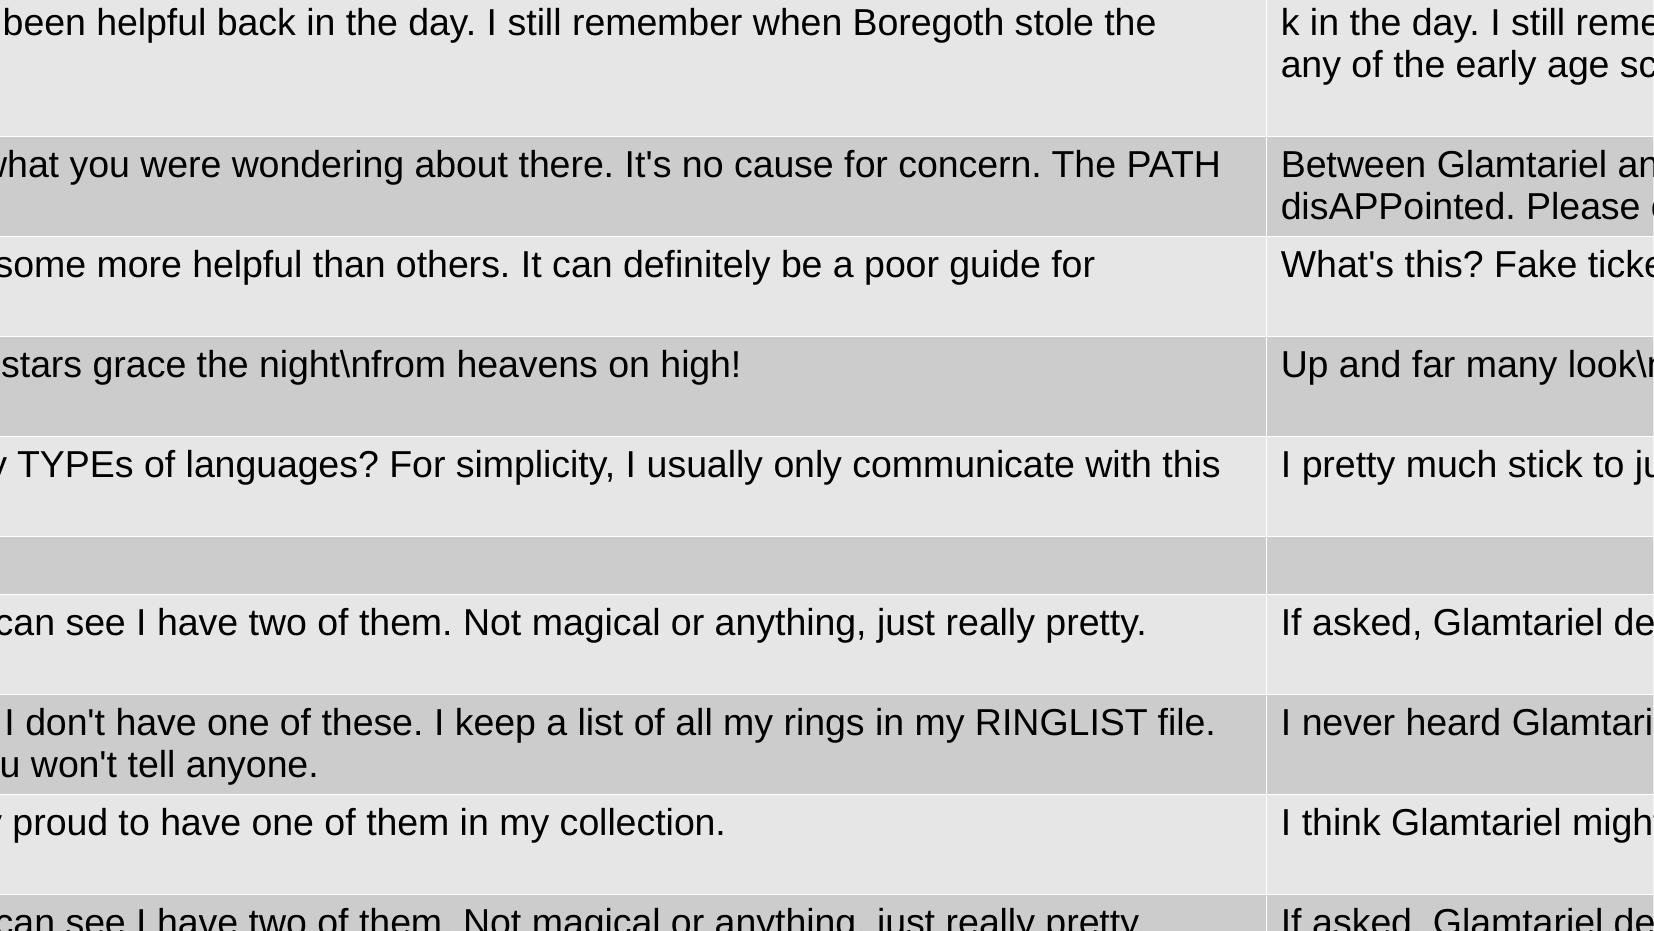

| | Dropped On | Glamtariel | Fountain |
| --- | --- | --- | --- |
| Round 1 | | | |
| Santa(img2) | Princess | I don't know why anyone would ever ask me to TAMPER with the cookie recipe. I know just how Kringle likes them. | Glamtariel likes to keep Kringle happy so that he and the elves will visit often. |
| Candycane(img1) | Princess | Mmmmm, I love Kringlish Delight! | I think Glamtariel is thinking of a different story. |
| Ice Cube(img4) | Princess | No worries, it doesn't get nearly as cold here as it did in Melgarexa. Brrrr, that was one frigid trip. | I think it's a perfect temperature here. |
| Elf(img3) | Princess | I helped the elves to create the PATH here to make sure that only those invited can find their way here. | I wish the elves visited more often. |
| Santa(img2) | Fountain | Kringle really likes the cookies here so I always make them the same way. | Kringle really dislikes it if anyone tries to TAMPER with the cookie recipe Glamtariel uses. |
| Candycane(img1) | Fountain | I think fountain gets confused about things sometimes. | Zany Zonka makes the best of these! |
| Elf(img3) | Fountain | I don't get away as much as I used to. I think I have one last trip in me which I've probably put off for far too long. | The elves do a great job making PATHs which are easy to follow once you see them. |
| Ice Cube(img4) | Fountain | It's always great when old friends visit! | Hey, its Chilly Icycube, my old friend! I remember when they were but a small drop in the Dimrofel. |
| Round 2 | | | |
| Green Ring (img2) | Princess | I do have a small ring collection, including one of these. | I think Glamtariel likes rings a little more than she lets on sometimes. |
| Igloo(img1) | Princess | It's understandable to wonder about home when one is adventuring. | I think I'd worry too much if I ever left this place. |
| Star(img3) | Princess | O Frostybreath Kelthonial,\nshiny stars grace the night\nfrom heavens on high! | Up and far many look\naway from glaciers cold,\nTo Phenhelos they sing\nhere in Kringle's realm! |
| Ice Boat (img4) | Princess | These ice boat things would have been helpful back in the day. I still remember when Boregoth stole the Milsarils, very sad times | k in the day. I still remember when Boregoth stole the Milsarils, very sad times.^I'm glad I wasn't around for any of the early age scuffles. I shudder just thinking about the stories. |
| Green Ring (img2) | Fountain | Careful with the fountain! I know what you were wondering about there. It's no cause for concern. The PATH here is closed! | Between Glamtariel and Kringle, many who have tried to find the PATH here uninvited have ended up very disAPPointed. Please click away that ominous eye! |
| Igloo(img1) | Fountain | The fountain shows many things, some more helpful than others. It can definitely be a poor guide for decisions sometimes. | What's this? Fake tickets to get in here? Snacks that don't taste right? How could that be? |
| Star(img3) | Fountain | O Frostybreath Kelthonial,\nshiny stars grace the night\nfrom heavens on high! | Up and far many look\naway from glaciers cold,\nTo Phenhelos they sing\nhere in Kringle's realm! |
| Ice Boat (img4) | Fountain | Did you know that I speak in many TYPEs of languages? For simplicity, I usually only communicate with this one though. | I pretty much stick to just one TYPE of language, it's a lot easier to share things that way. |
| Round 3 | | | |
| Blue Ring (img2) | Princess | I love these fancy blue rings! You can see I have two of them. Not magical or anything, just really pretty. | If asked, Glamtariel definitely tries to insist that the blue ones are her favorites. I'm not so sure though. |
| Silver Ring (img1) | Princess | Wow!, what a beautiful silver ring! I don't have one of these. I keep a list of all my rings in my RINGLIST file. Wait a minute! Uh, promise me you won't tell anyone. | I never heard Glamtariel mention a RINGLIST file before. If only there were a way to get a peek at that. |
| Red Ring (img4) | Princess | Ah, the fiery red ring! I'm definitely proud to have one of them in my collection. | I think Glamtariel might like the red ring just as much as the blue ones, perhaps even a little more. |
| Blue Ring (img3) | Princess | I love these fancy blue rings! You can see I have two of them. Not magical or anything, just really pretty. | If asked, Glamtariel definitely tries to insist that the blue ones are her favorites. I'm not so sure though. |
| Blue Ring (img2) | Fountain | I like to keep track of all my rings using a SIMPLE FORMAT, although I usually don't like to discuss such things. | Glamtariel can be pretty tight lipped about some things. |
| Silver Ring (img1) | Fountain | You know what one of my favorite songs is? Silver rings, silver rings .... | Glamtariel may not have one of these silver rings in her collection, but I've overheard her talk about how much she'd like one someday. |
| Red Ring (img4) | Fountain | Hmmm, you seem awfully interested in these rings. Are you looking for something? I know I've heard through the ice cracks that Kringle is missing a special one. | You know, I've heard Glamtariel talk in her sleep about rings using a different TYPE of language. She may be more responsive about them if you ask differently. |
| Blue Ring (img3) | Fountain | I like to keep track of all my rings using a SIMPLE FORMAT, although I usually don't like to discuss such things. | Glamtariel can be pretty tight lipped about some things. |